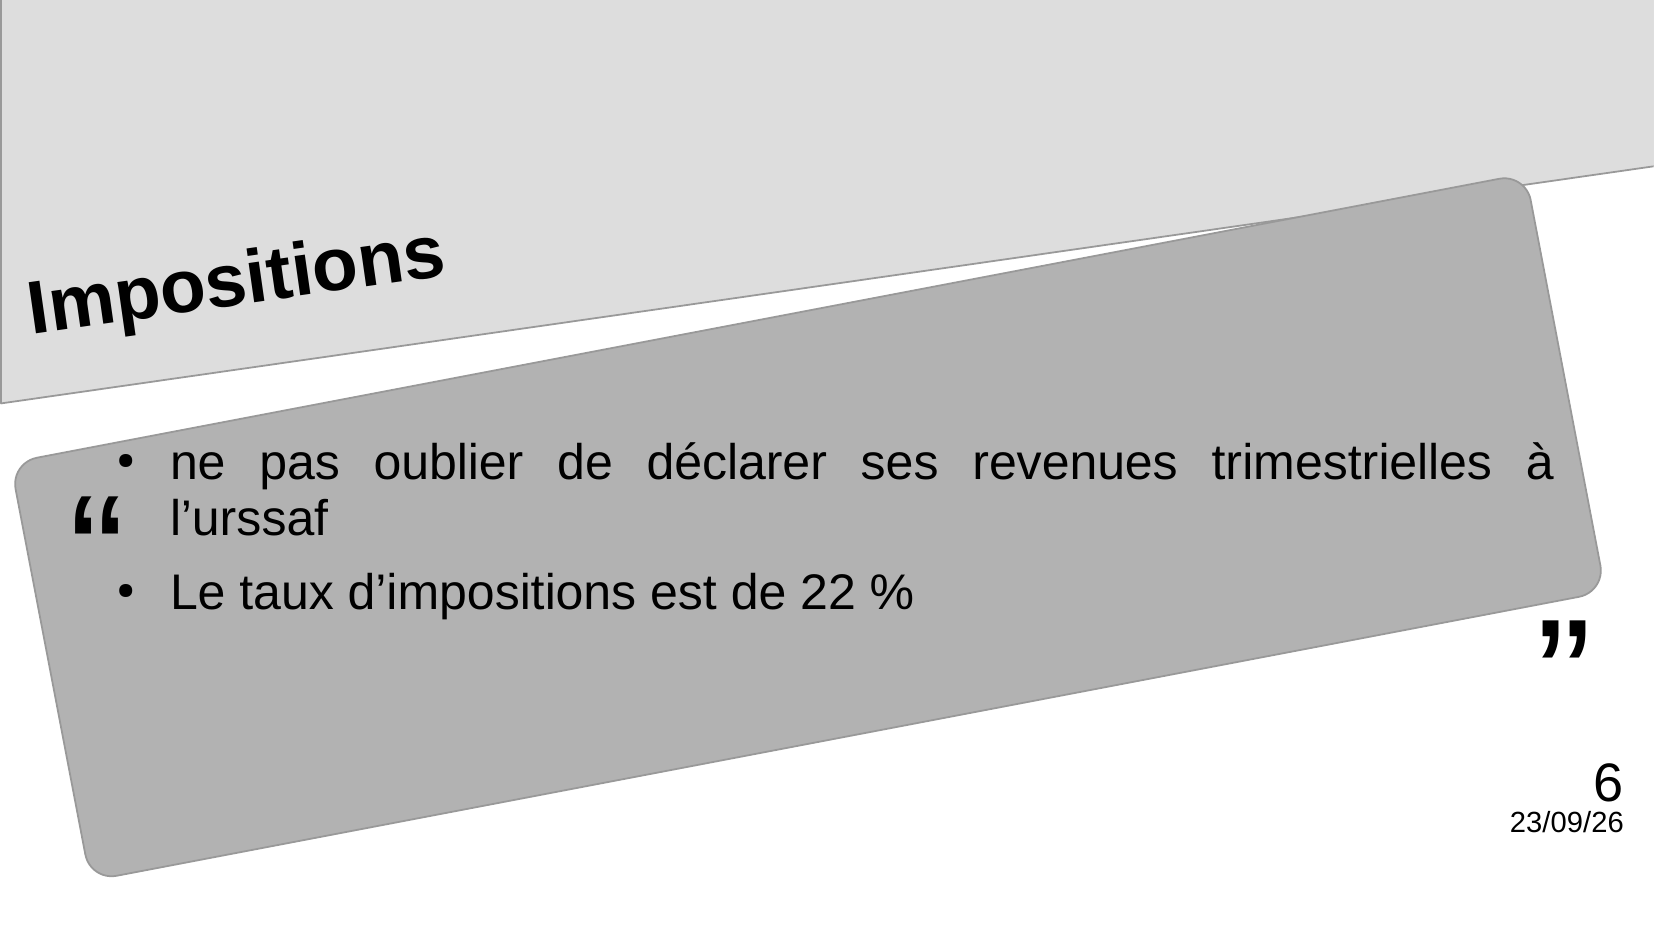

# Impositions
ne pas oublier de déclarer ses revenues trimestrielles à l’urssaf
Le taux d’impositions est de 22 %
6